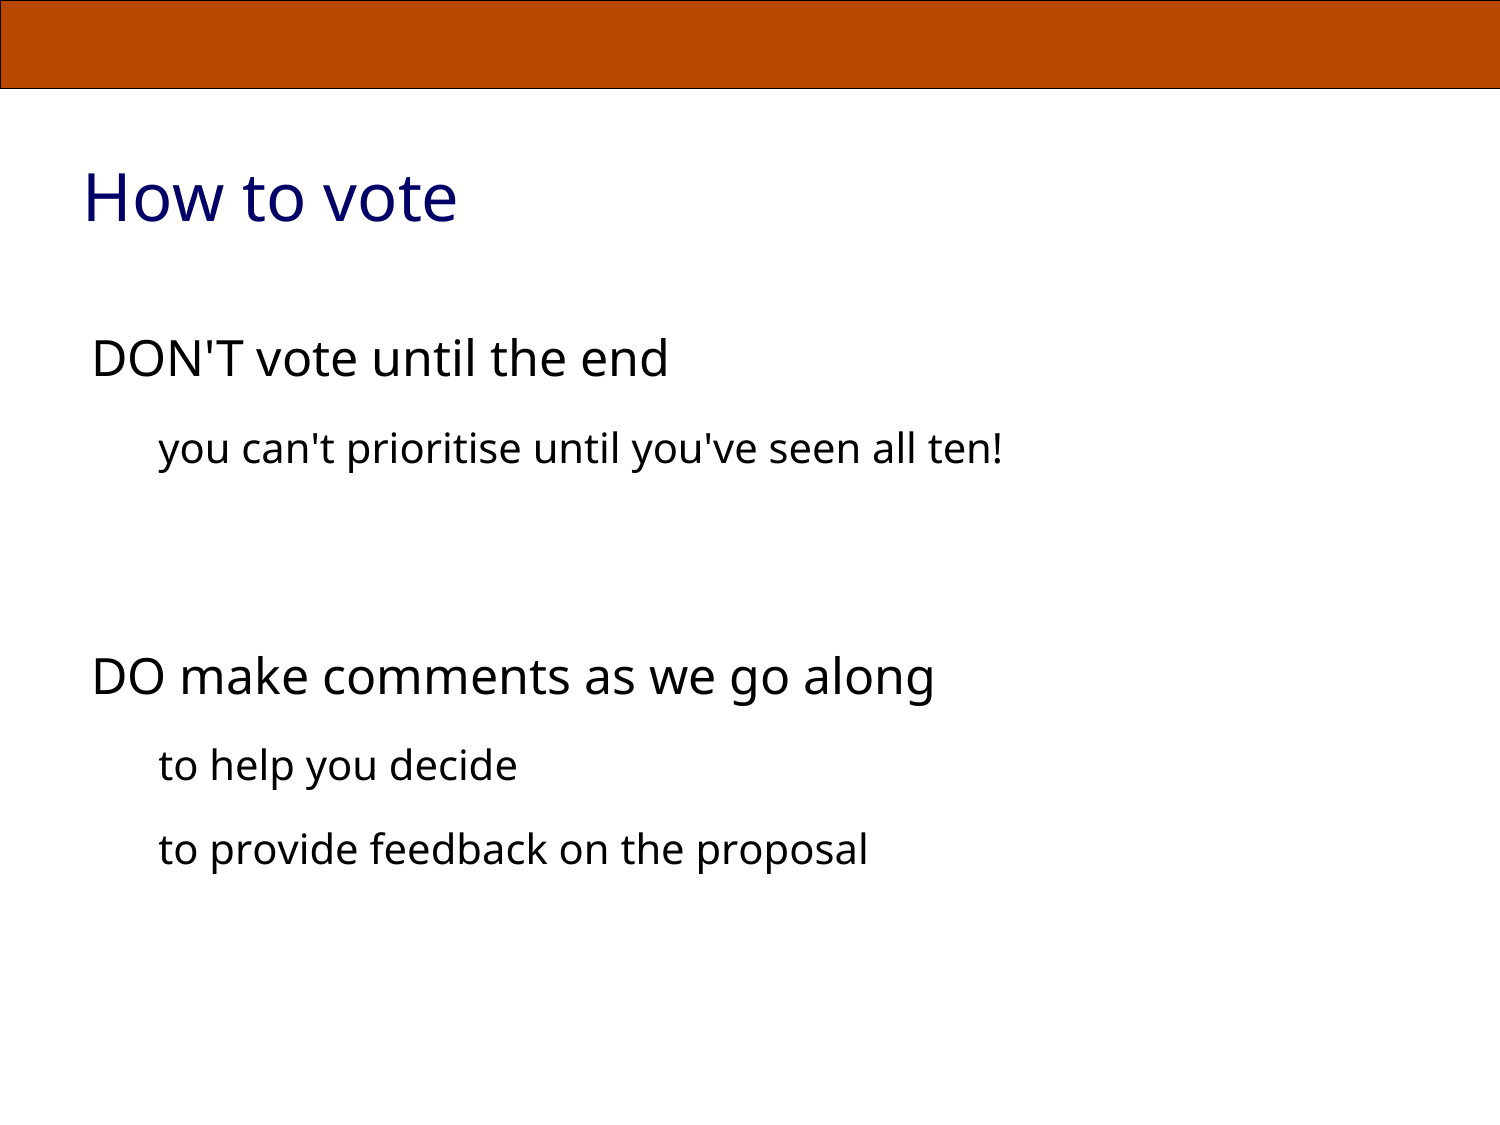

# How to vote
DON'T vote until the end
you can't prioritise until you've seen all ten!
DO make comments as we go along
to help you decide
to provide feedback on the proposal